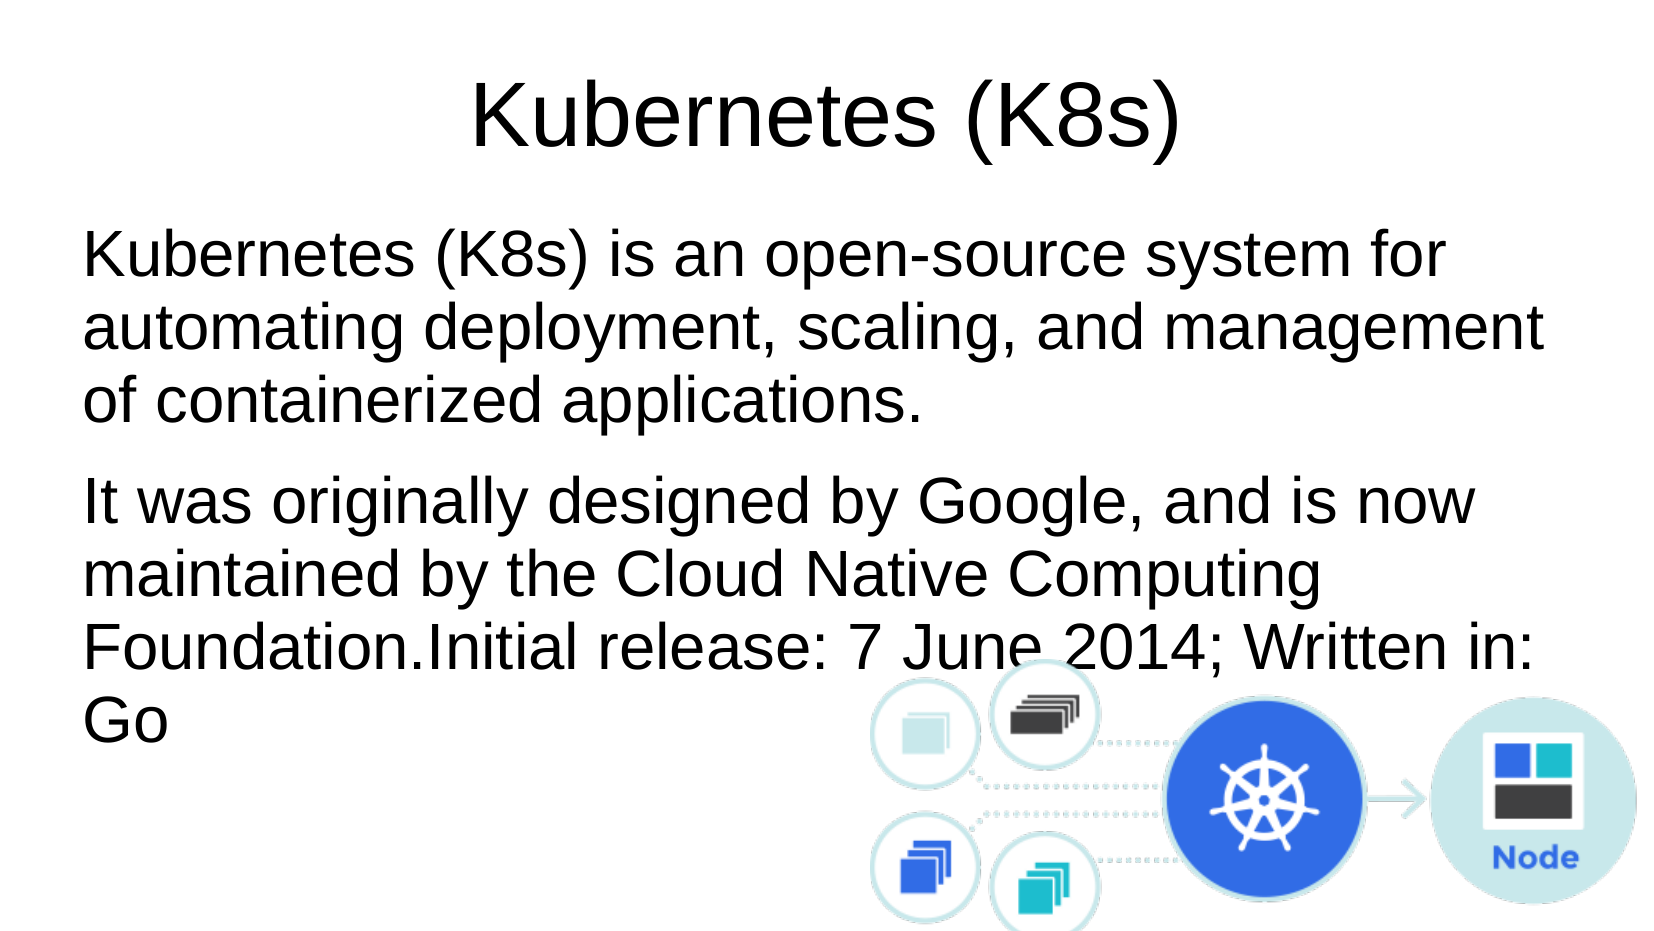

# Kubernetes (K8s)
Kubernetes (K8s) is an open-source system for automating deployment, scaling, and management of containerized applications.
It was originally designed by Google, and is now maintained by the Cloud Native Computing Foundation.Initial release: 7 June 2014; Written in: Go